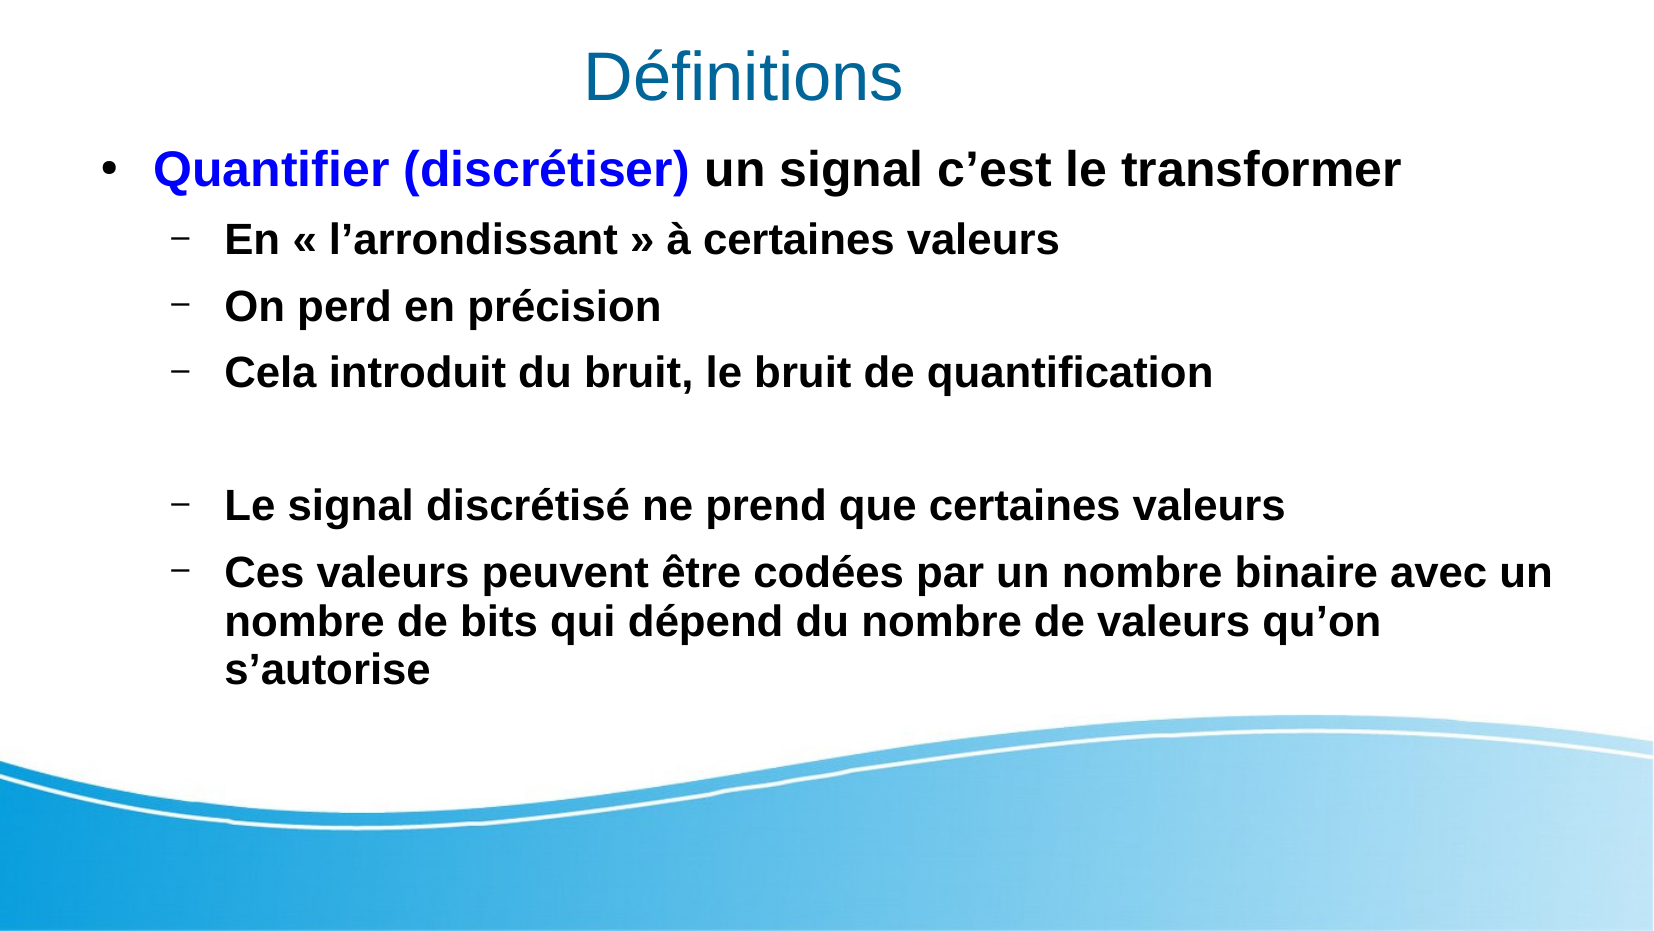

# Définitions
Quantifier (discrétiser) un signal c’est le transformer
En « l’arrondissant » à certaines valeurs
On perd en précision
Cela introduit du bruit, le bruit de quantification
Le signal discrétisé ne prend que certaines valeurs
Ces valeurs peuvent être codées par un nombre binaire avec un nombre de bits qui dépend du nombre de valeurs qu’on s’autorise